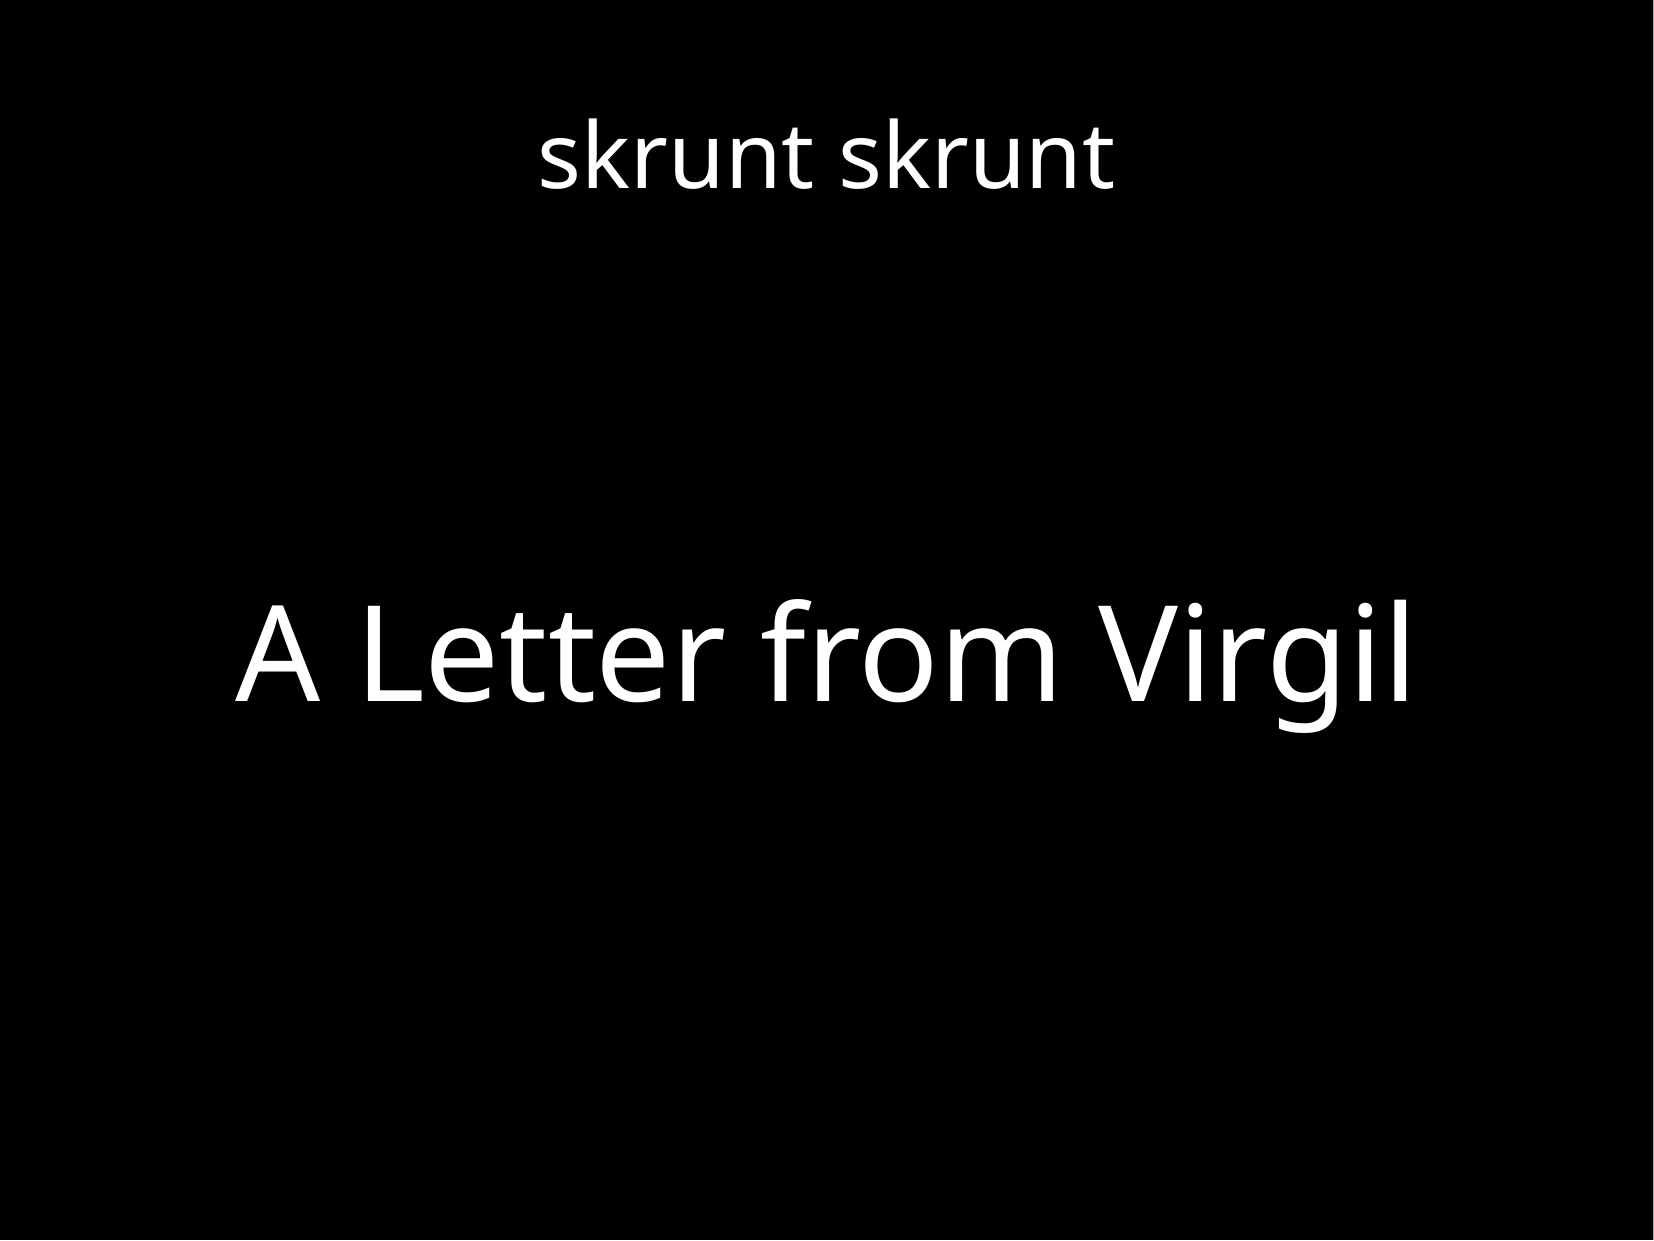

# skrunt skrunt
A Letter from Virgil